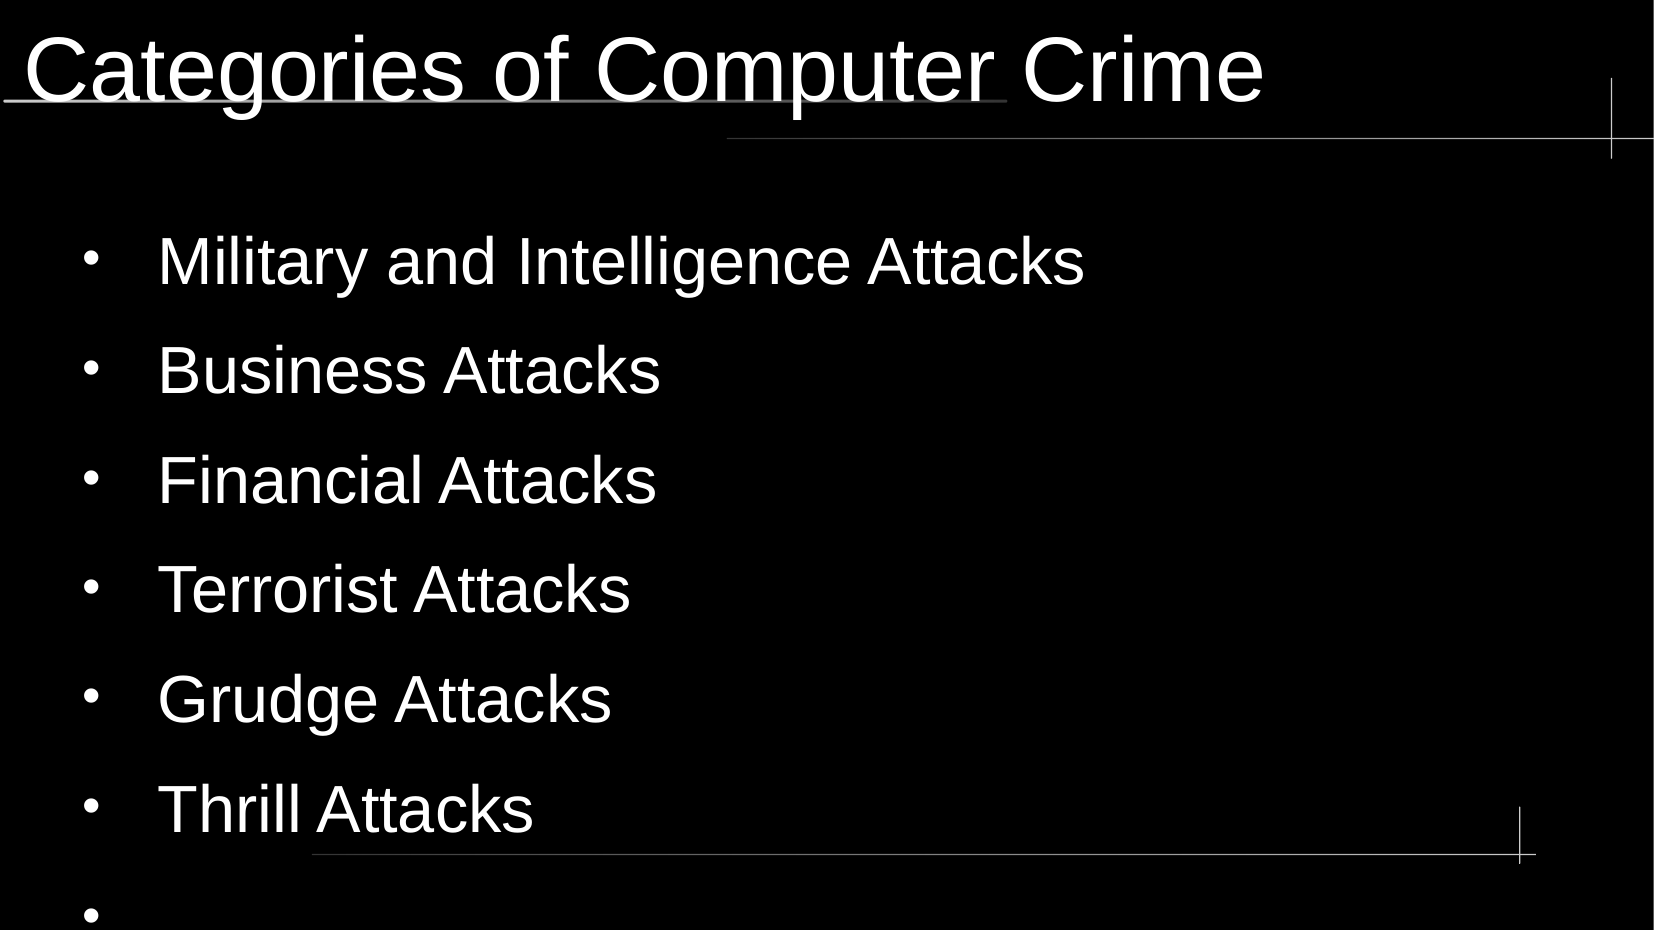

# Categories of Computer Crime
Military and Intelligence Attacks
Business Attacks
Financial Attacks
Terrorist Attacks
Grudge Attacks
Thrill Attacks